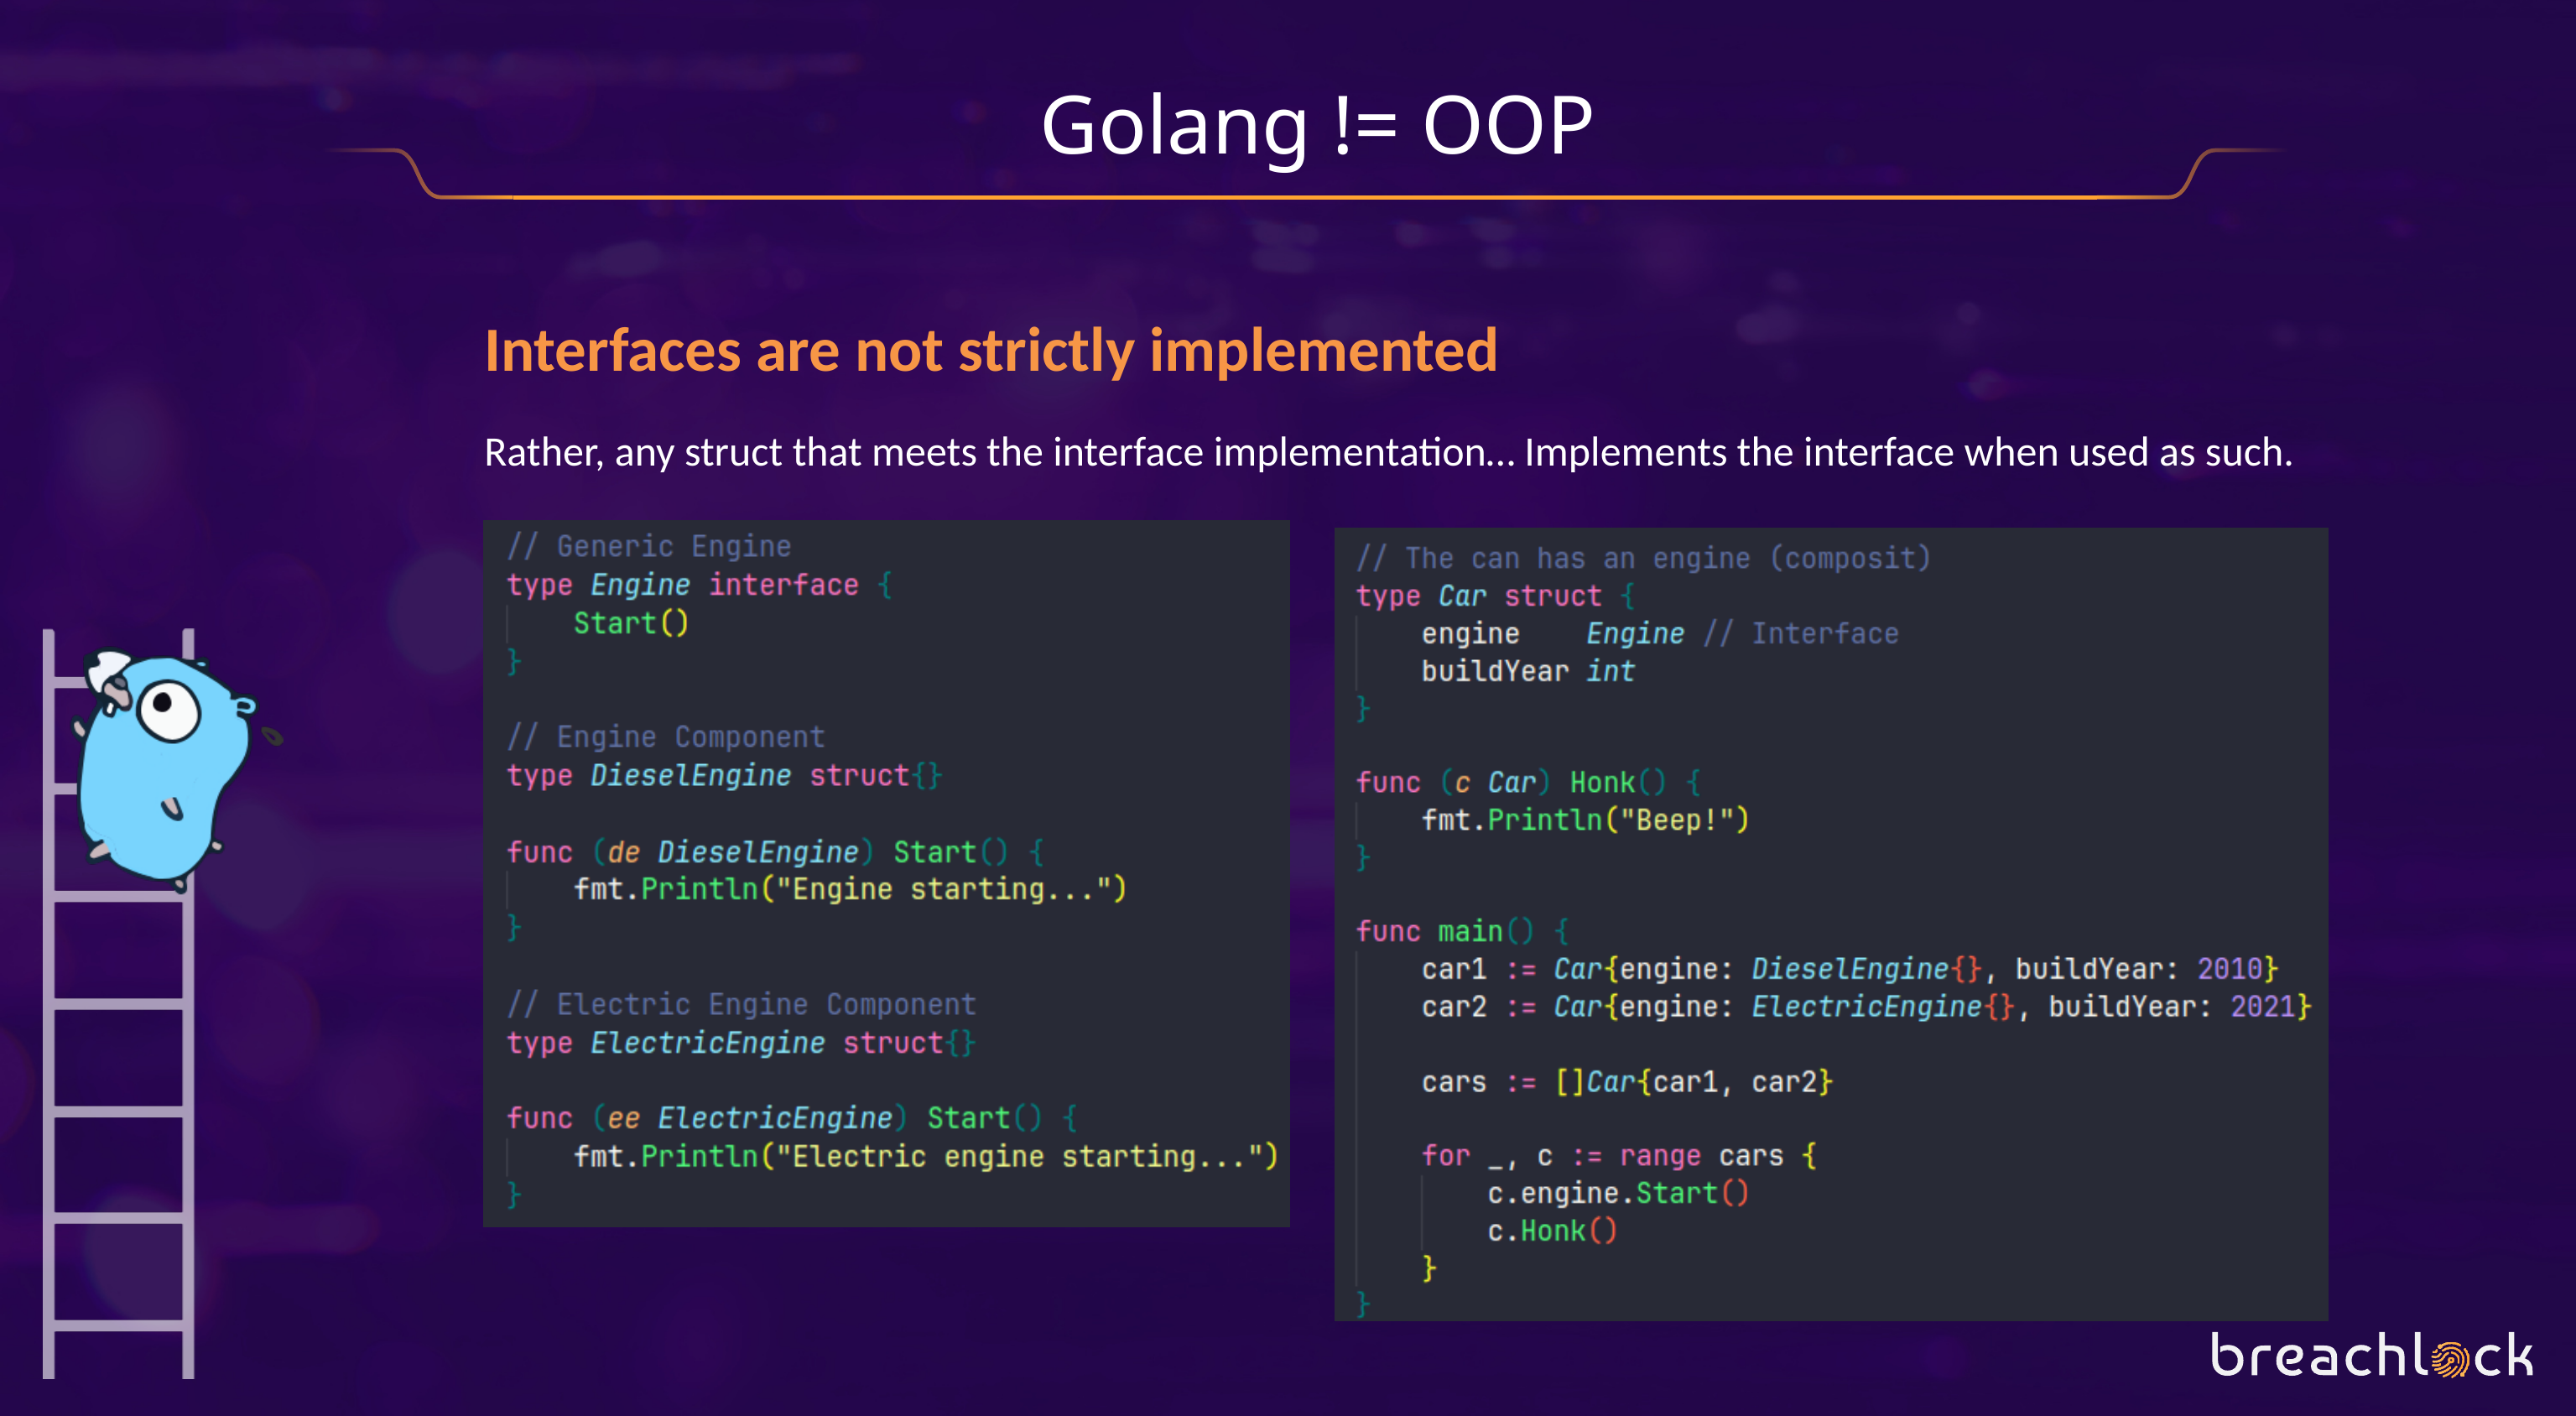

Golang != OOP
Interfaces are not strictly implemented
Rather, any struct that meets the interface implementation… Implements the interface when used as such.